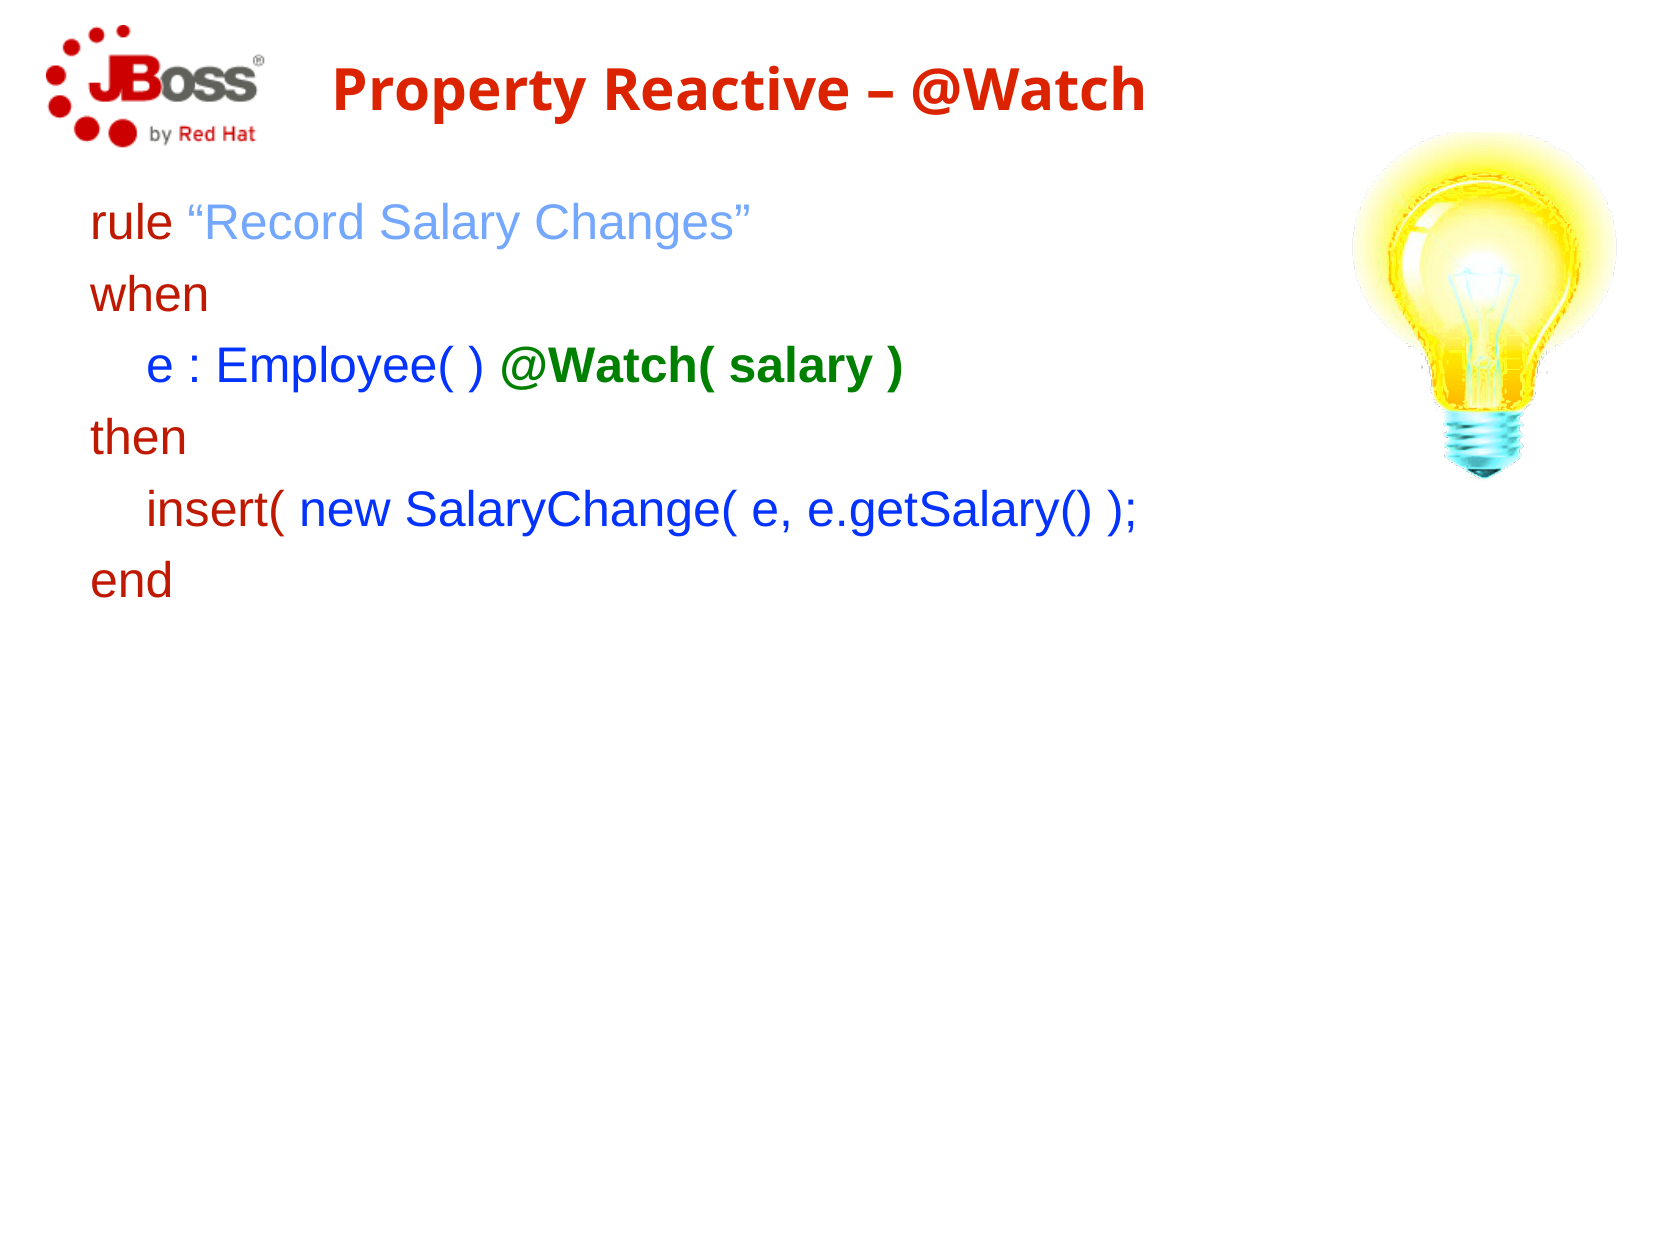

# Property Reactive – @Watch
rule “Record Salary Changes”
when
 e : Employee( ) @Watch( salary )
then
 insert( new SalaryChange( e, e.getSalary() );
end